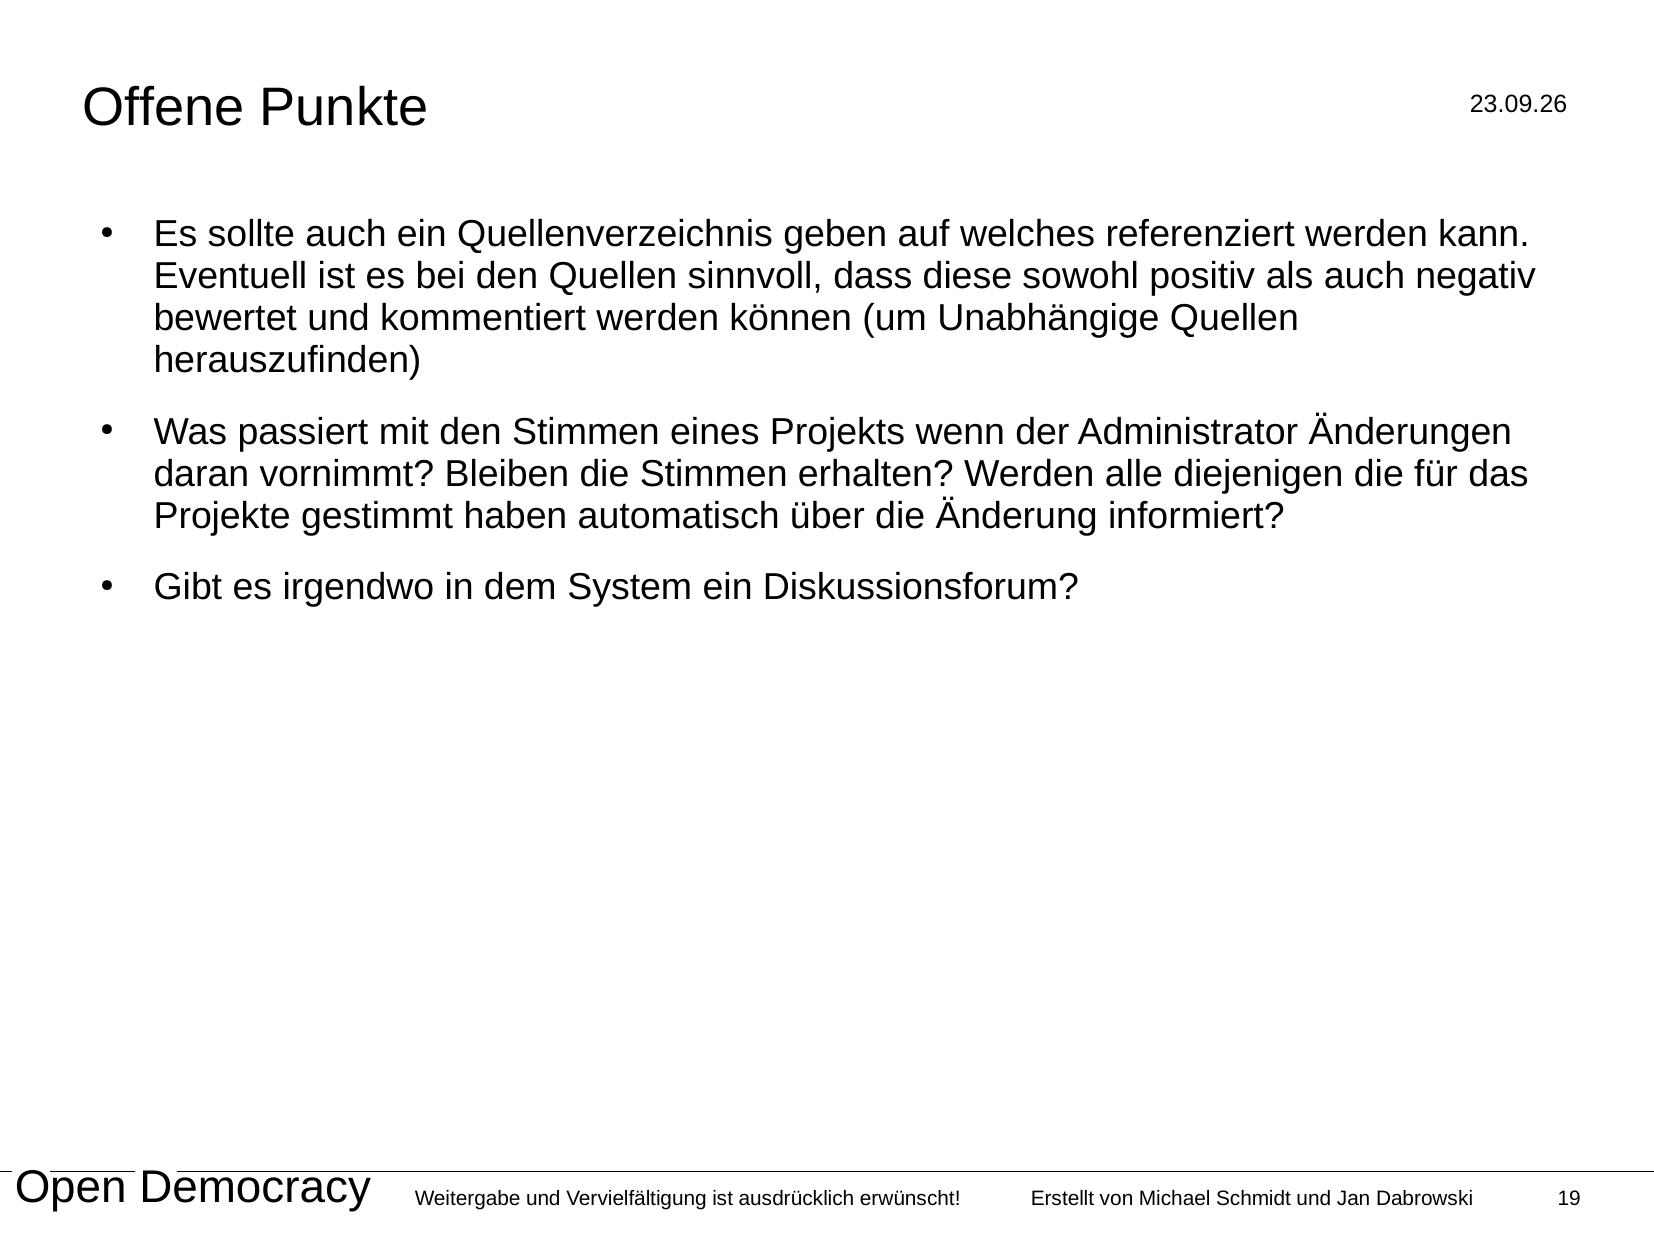

# Offene Punkte
Es sollte auch ein Quellenverzeichnis geben auf welches referenziert werden kann. Eventuell ist es bei den Quellen sinnvoll, dass diese sowohl positiv als auch negativ bewertet und kommentiert werden können (um Unabhängige Quellen herauszufinden)
Was passiert mit den Stimmen eines Projekts wenn der Administrator Änderungen daran vornimmt? Bleiben die Stimmen erhalten? Werden alle diejenigen die für das Projekte gestimmt haben automatisch über die Änderung informiert?
Gibt es irgendwo in dem System ein Diskussionsforum?